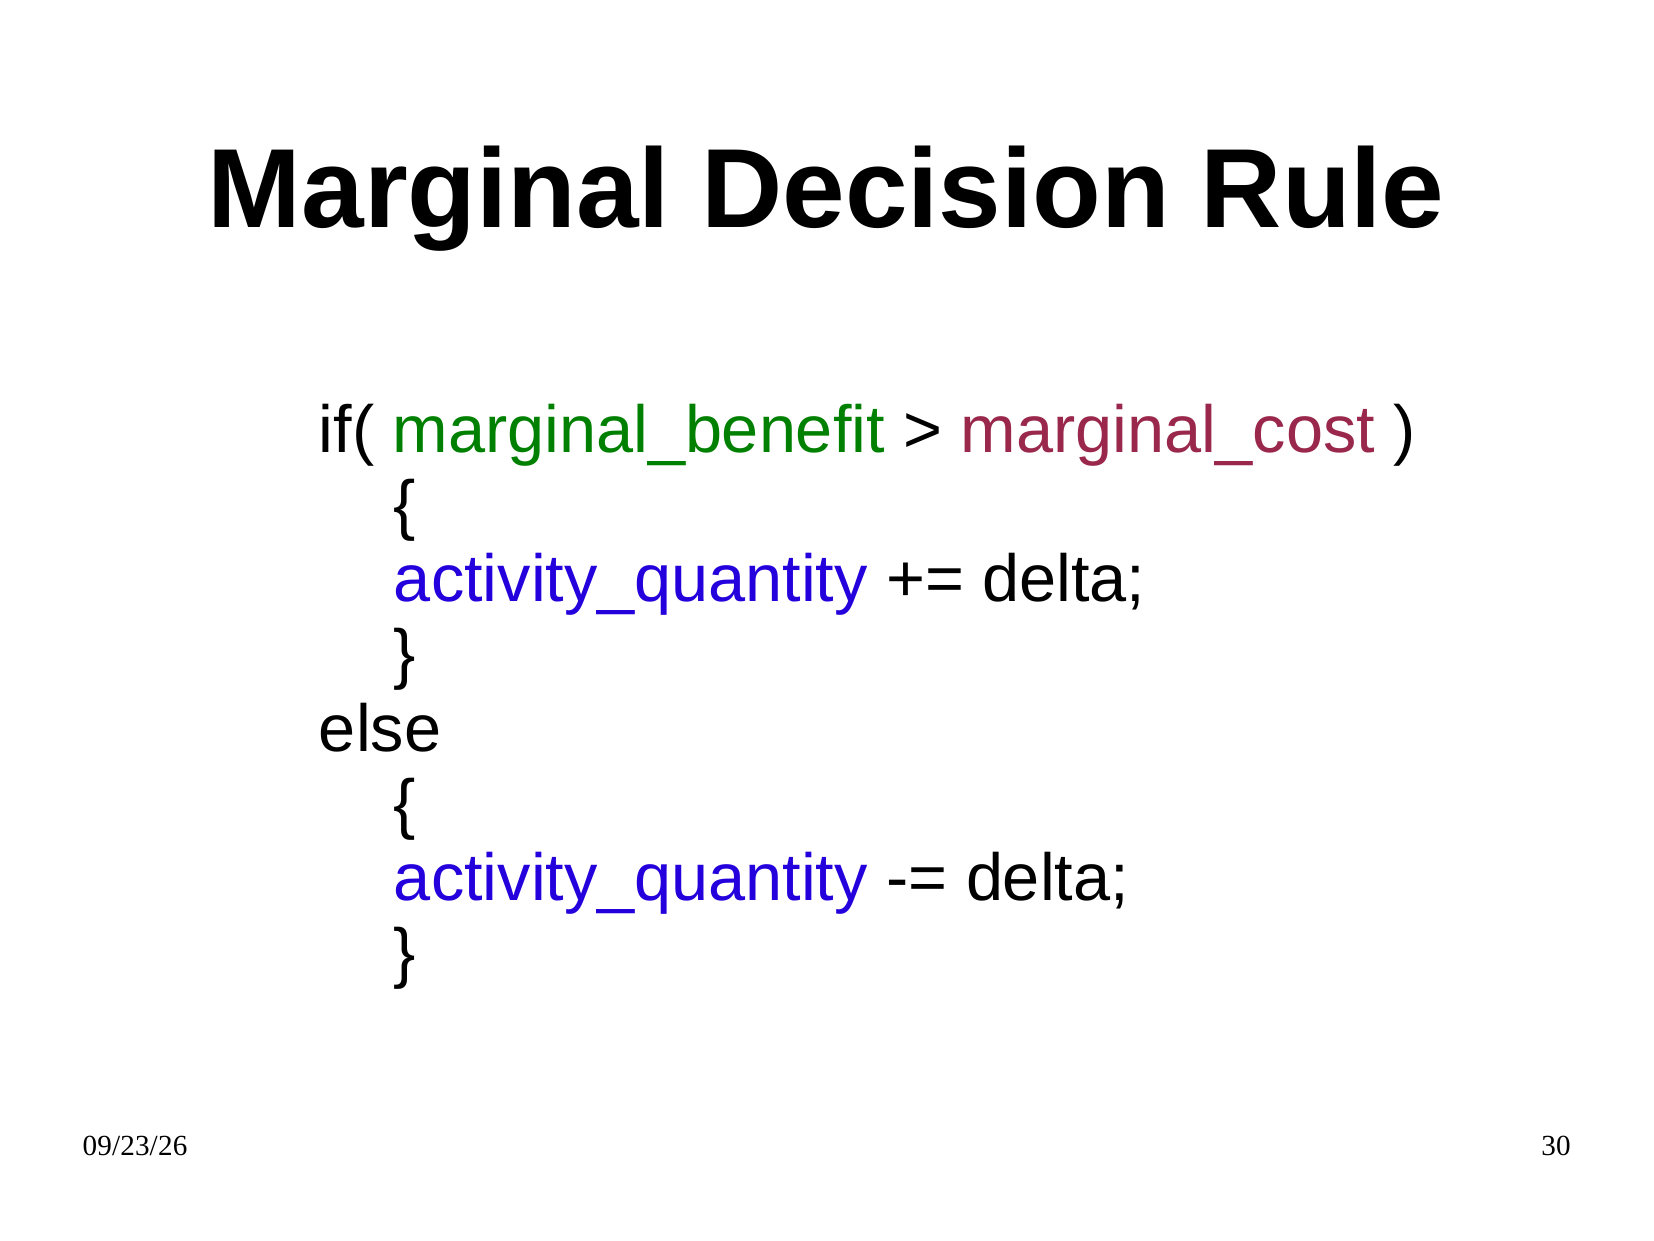

# Marginal Decision Rule
if( marginal_benefit > marginal_cost )
	{
	activity_quantity += delta;
	}
else
	{
	activity_quantity -= delta;
	}
30